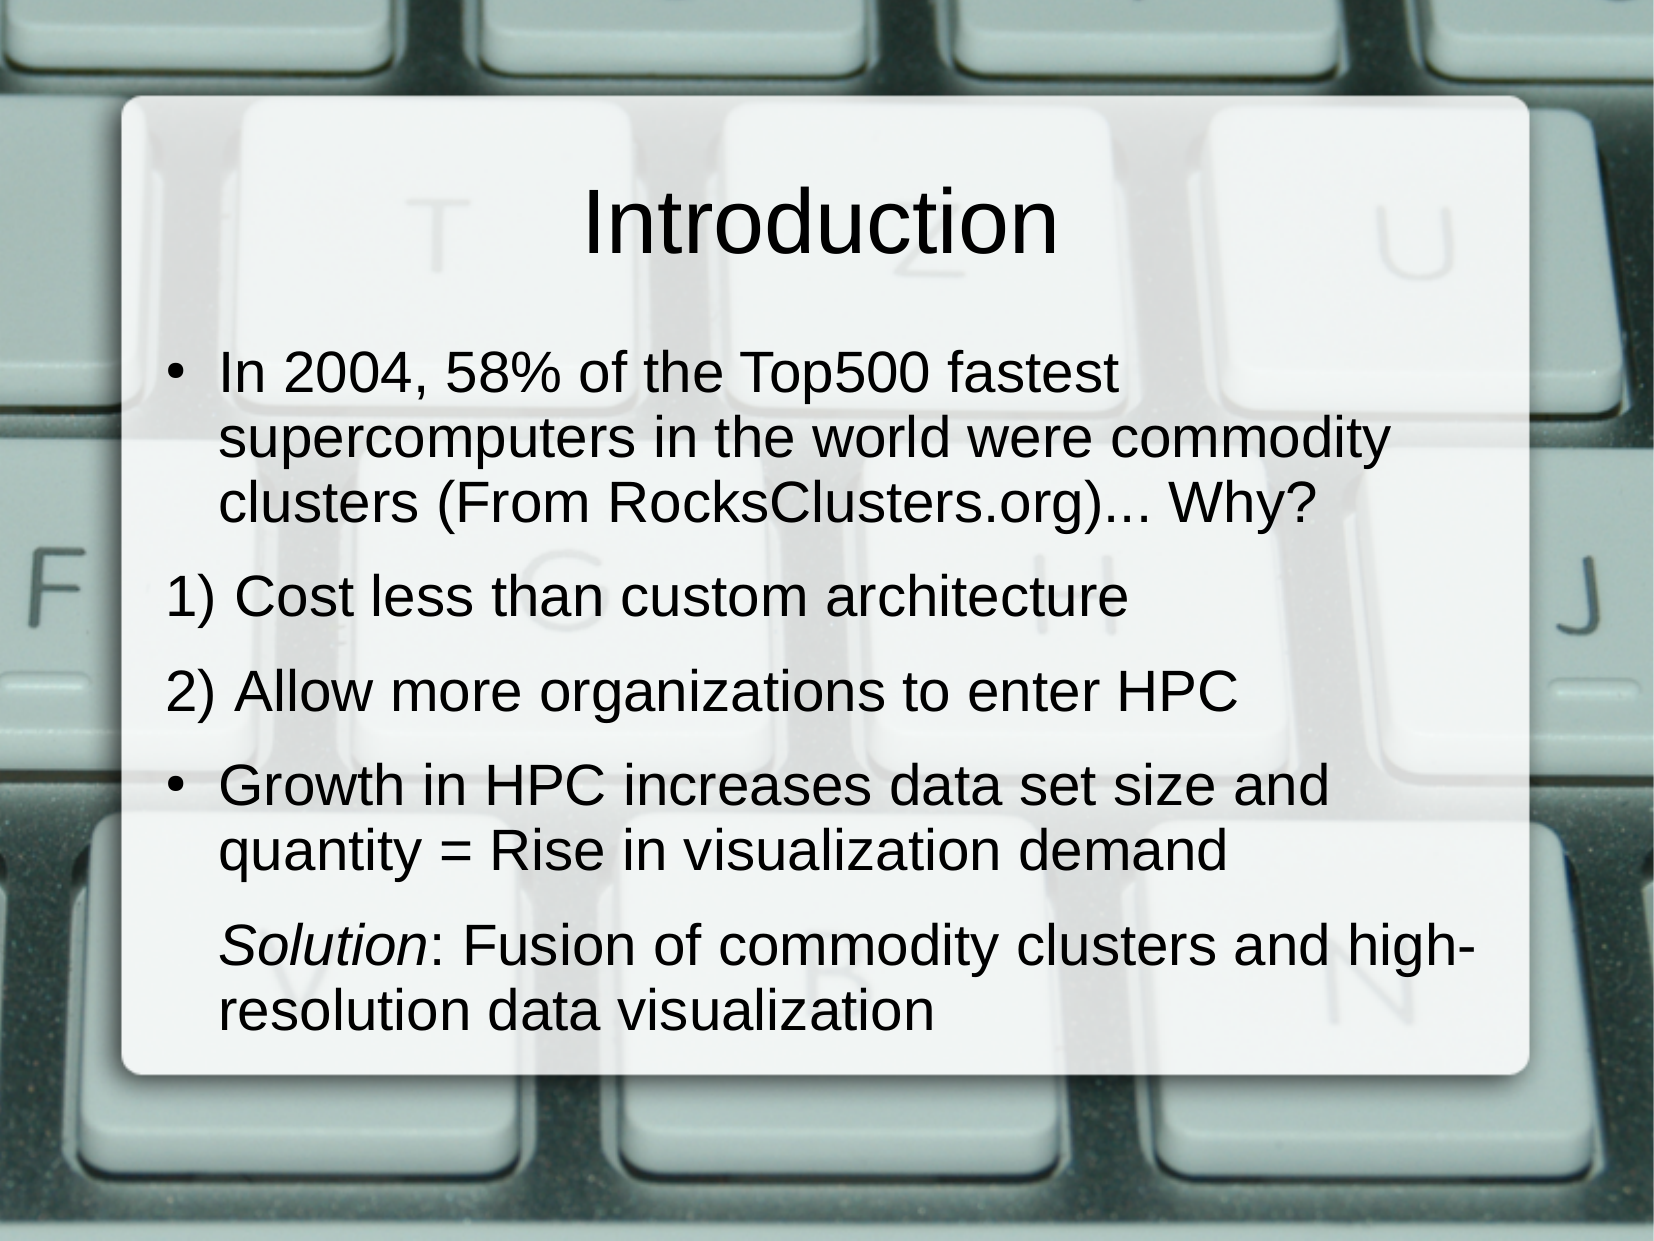

# Introduction
In 2004, 58% of the Top500 fastest supercomputers in the world were commodity clusters (From RocksClusters.org)... Why?
 Cost less than custom architecture
 Allow more organizations to enter HPC
Growth in HPC increases data set size and quantity = Rise in visualization demand
Solution: Fusion of commodity clusters and high-resolution data visualization